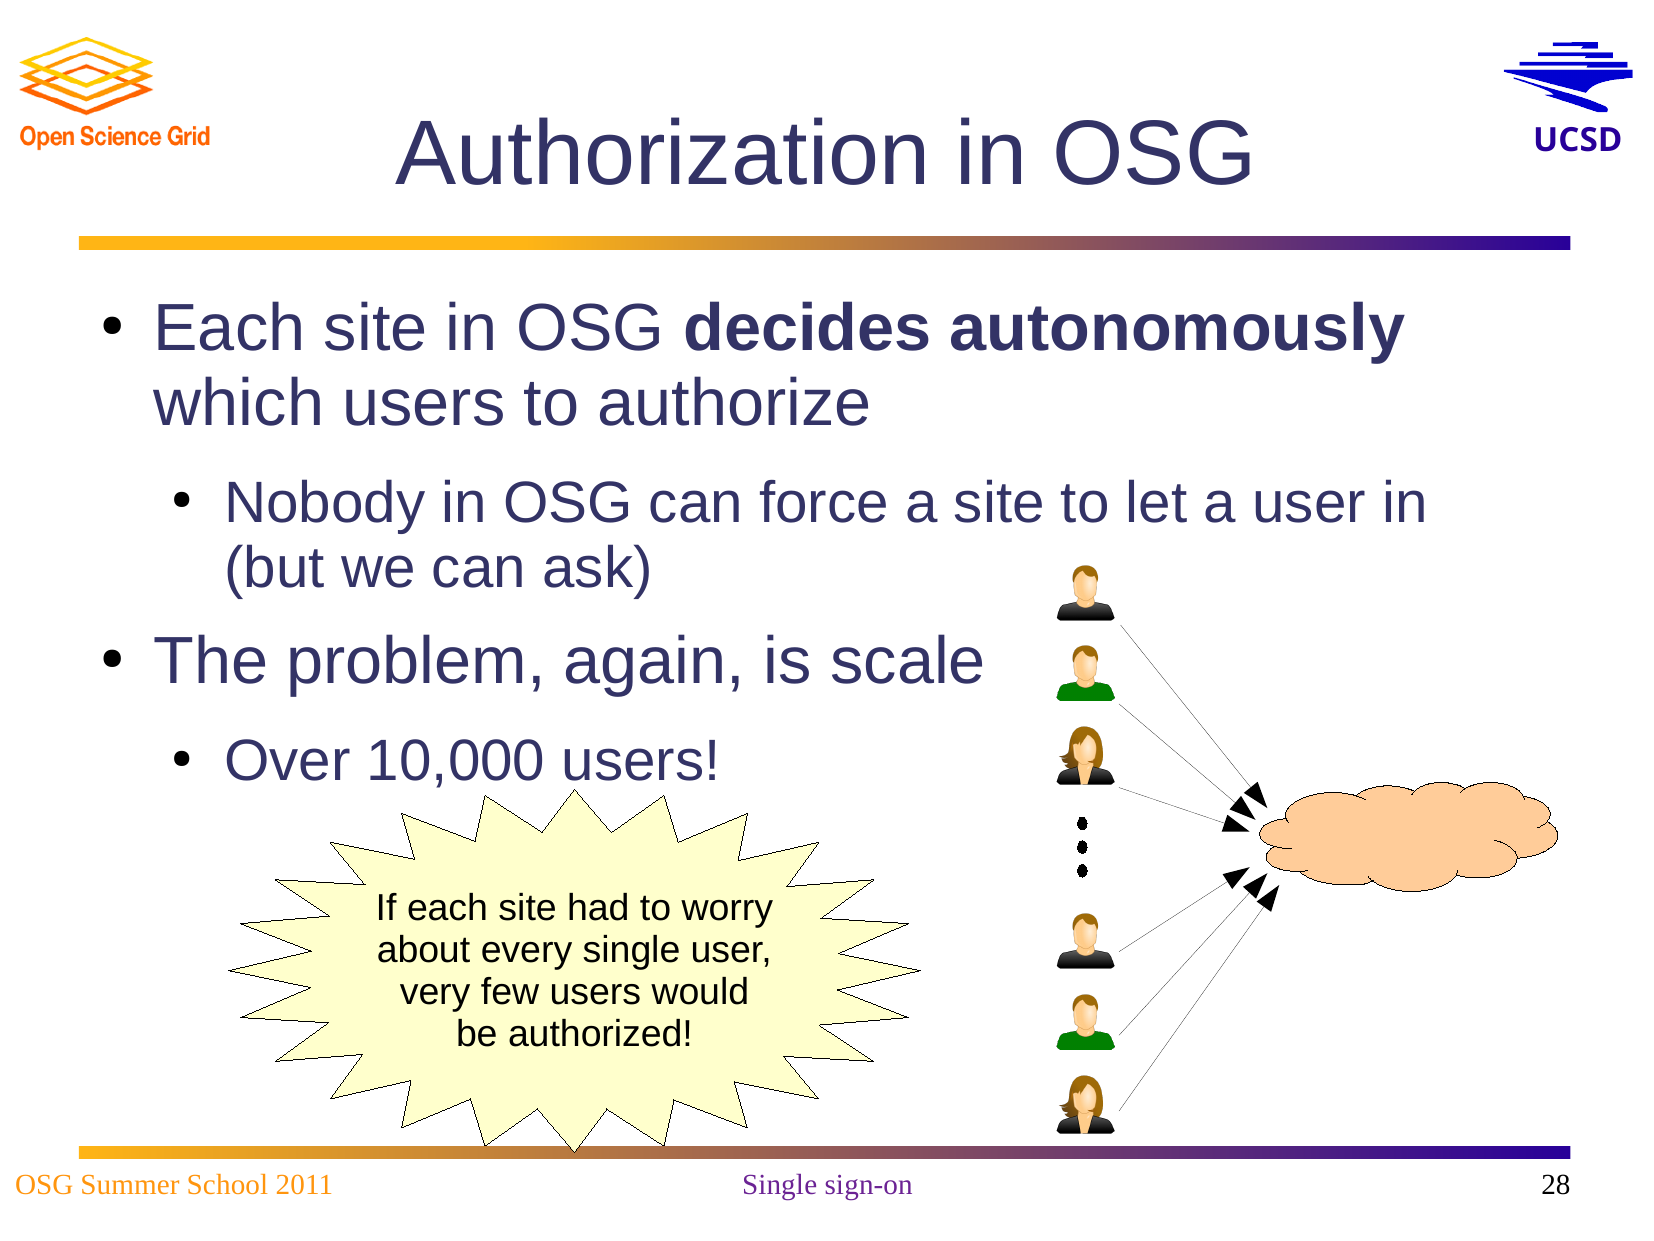

# Authorization in OSG
Each site in OSG decides autonomously
which users to authorize
Nobody in OSG can force a site to let a user in
(but we can ask)
The problem, again, is scale
Over 10,000 users!
If each site had to worry
about every single user,
very few users would
be authorized!
OSG Summer School 2011
Single sign-on
28